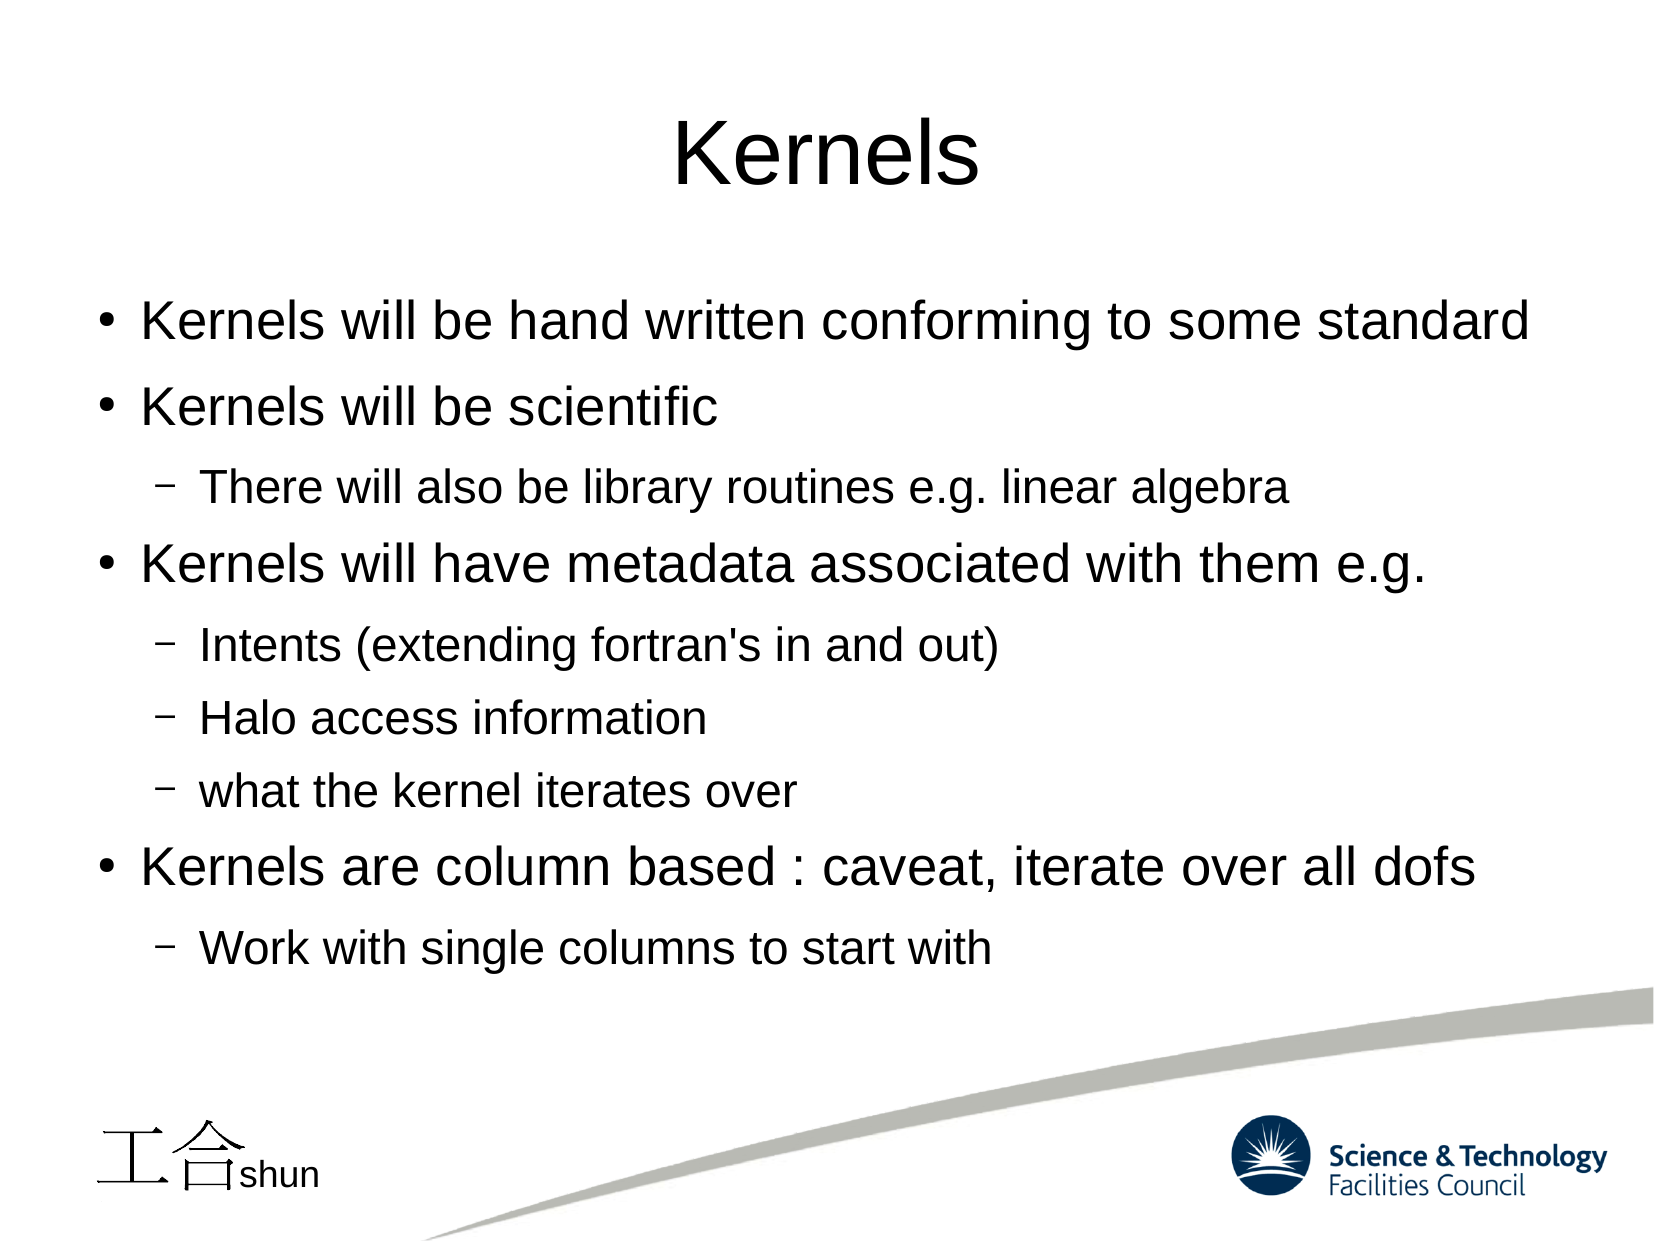

# Kernels
Kernels will be hand written conforming to some standard
Kernels will be scientific
There will also be library routines e.g. linear algebra
Kernels will have metadata associated with them e.g.
Intents (extending fortran's in and out)
Halo access information
what the kernel iterates over
Kernels are column based : caveat, iterate over all dofs
Work with single columns to start with